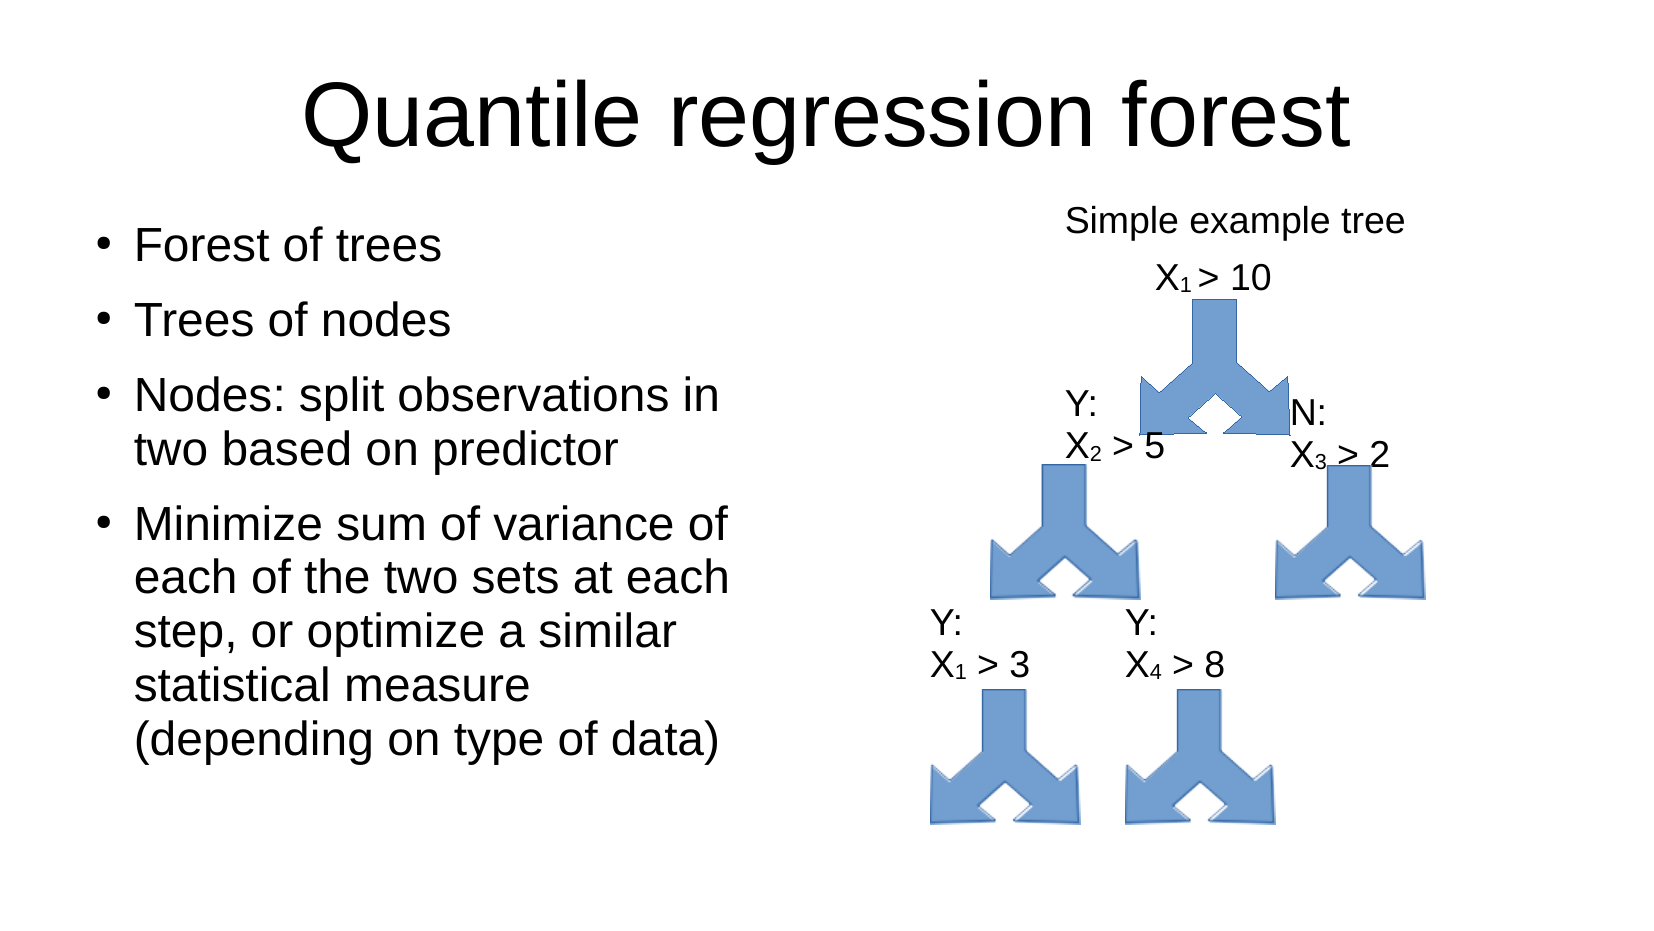

# Quantile regression forest
Simple example tree
Forest of trees
Trees of nodes
Nodes: split observations in two based on predictor
Minimize sum of variance of each of the two sets at each step, or optimize a similar statistical measure (depending on type of data)
X1 > 10
Y:
X2 > 5
N:
X3 > 2
Y:
X1 > 3
Y:
X4 > 8